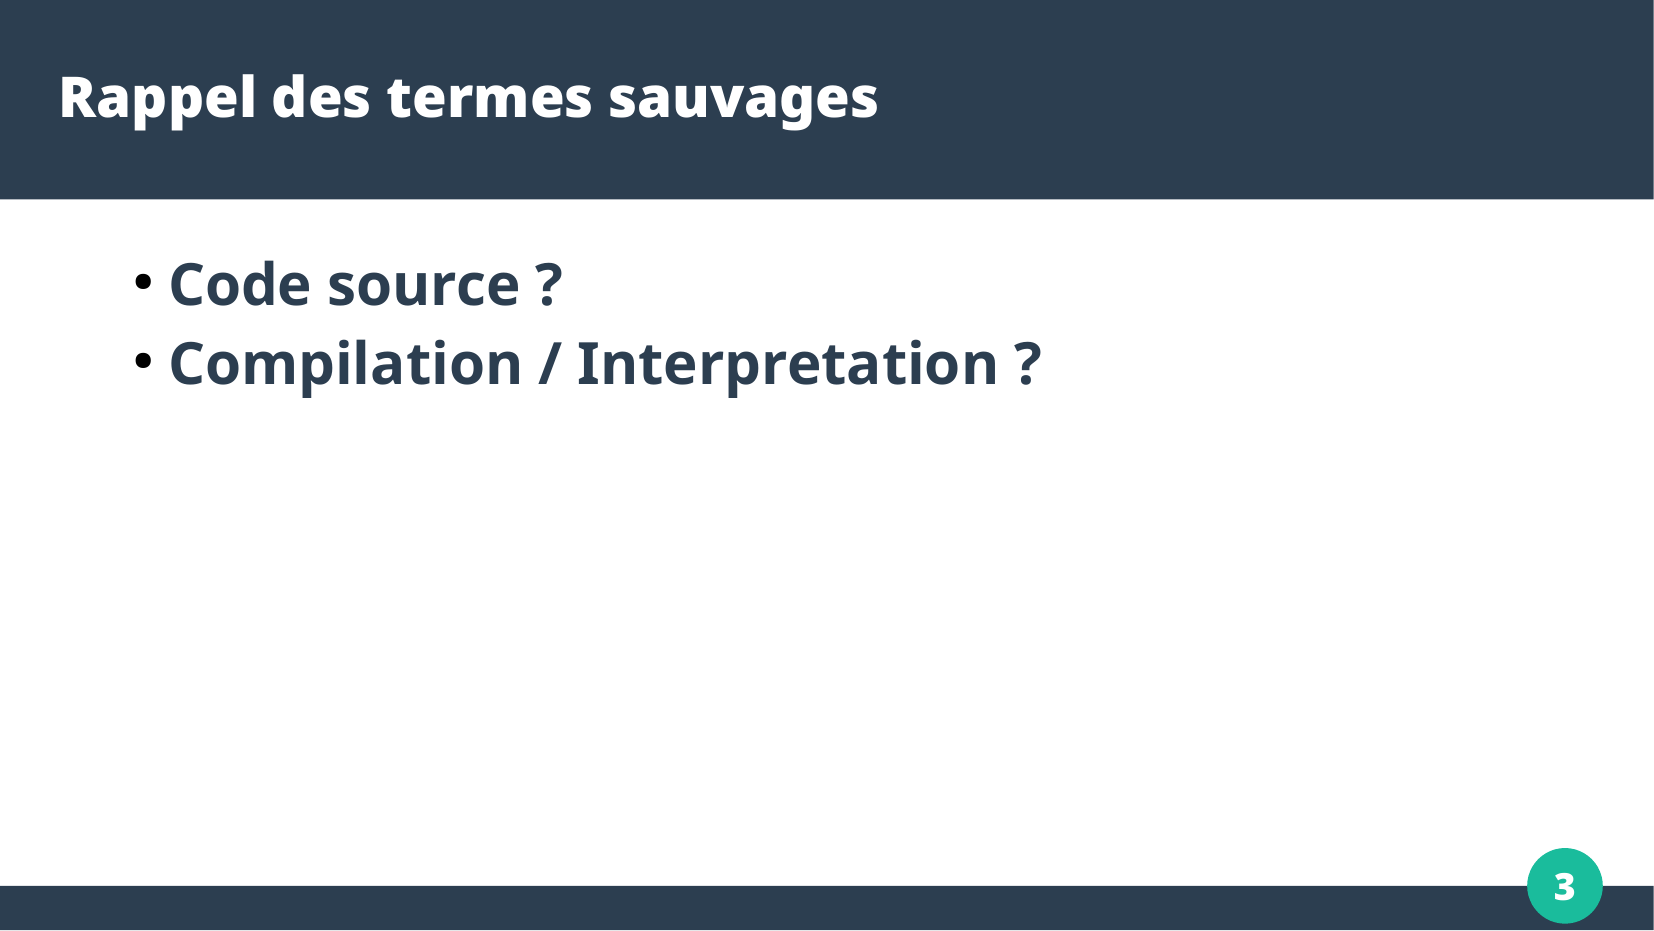

# Rappel des termes sauvages
Code source ?
Compilation / Interpretation ?